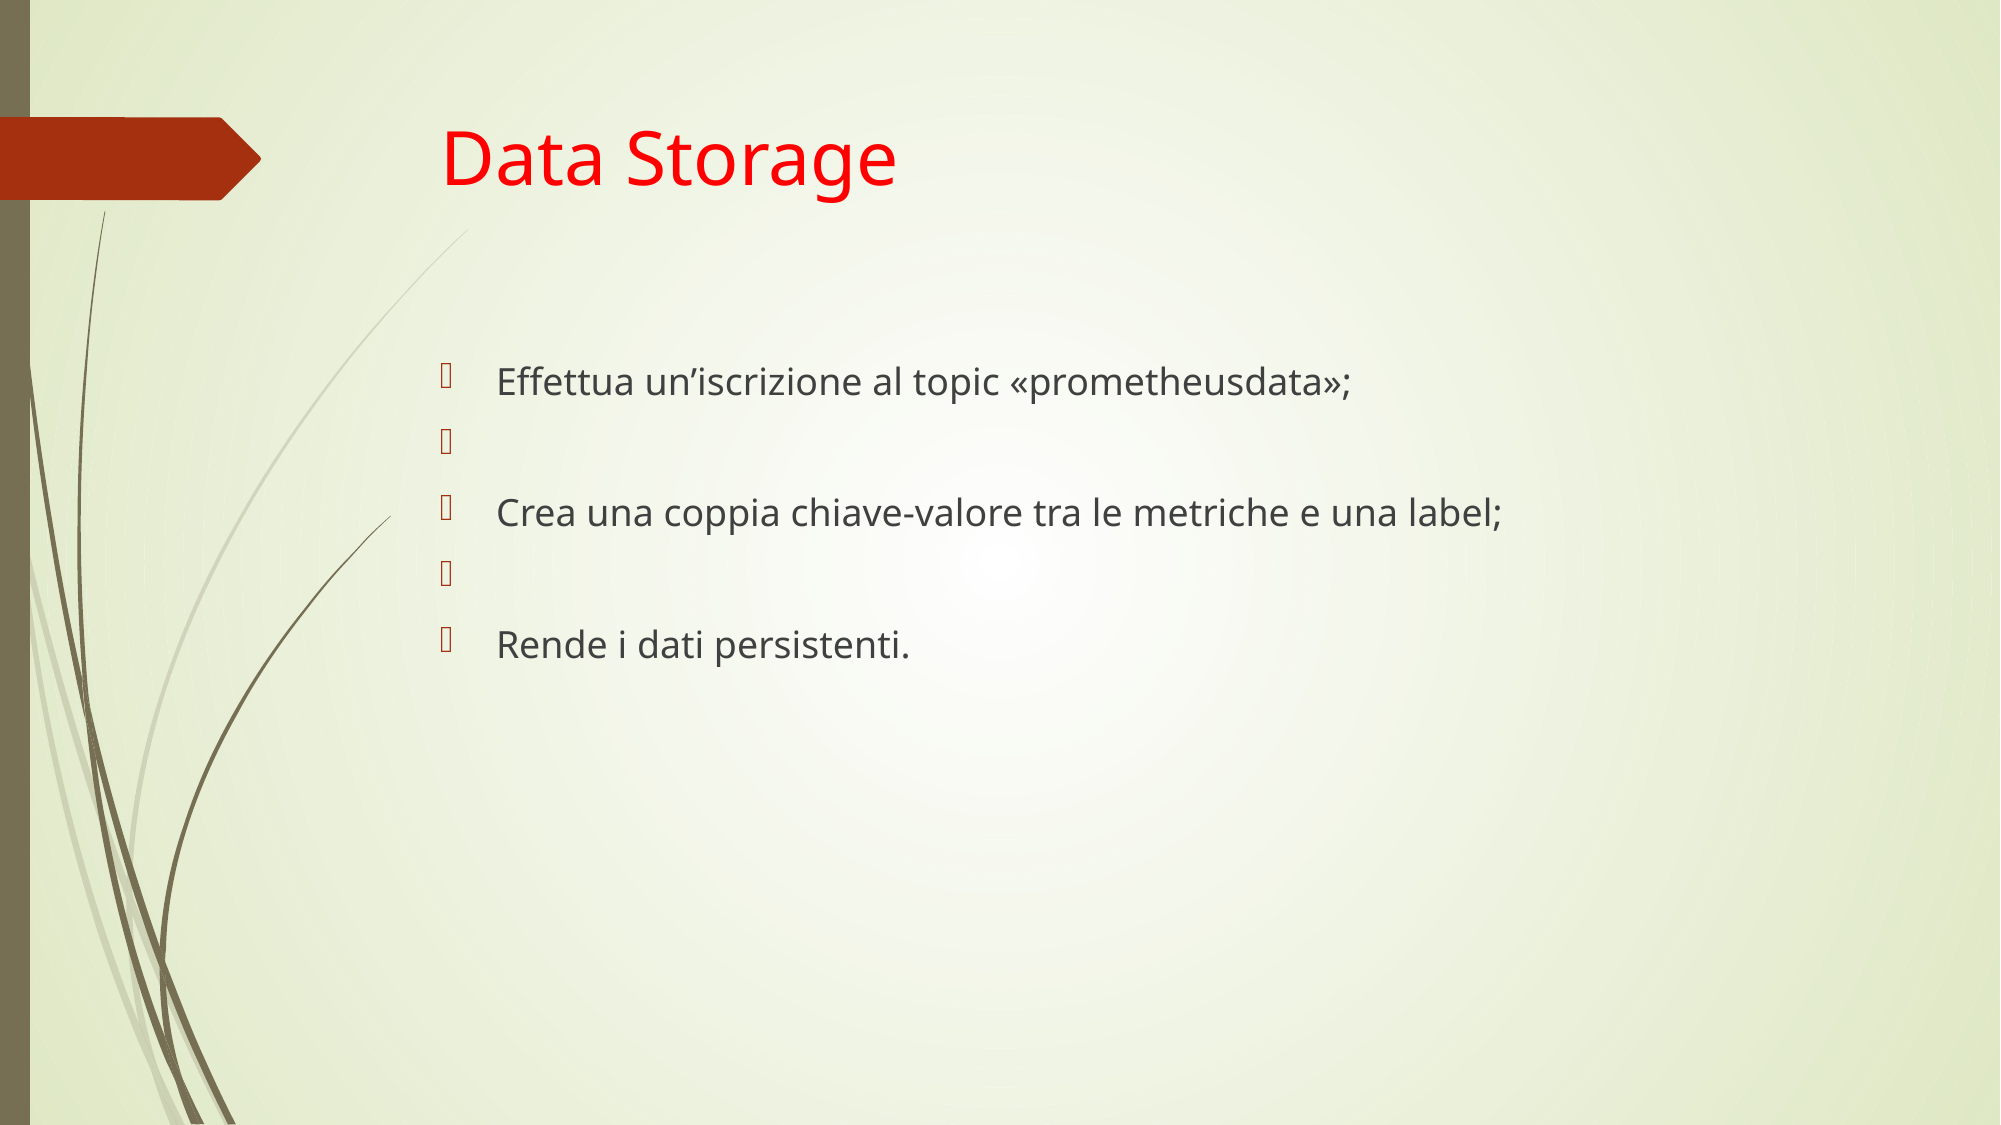

# Data Storage
Effettua un’iscrizione al topic «prometheusdata»;
Crea una coppia chiave-valore tra le metriche e una label;
Rende i dati persistenti.